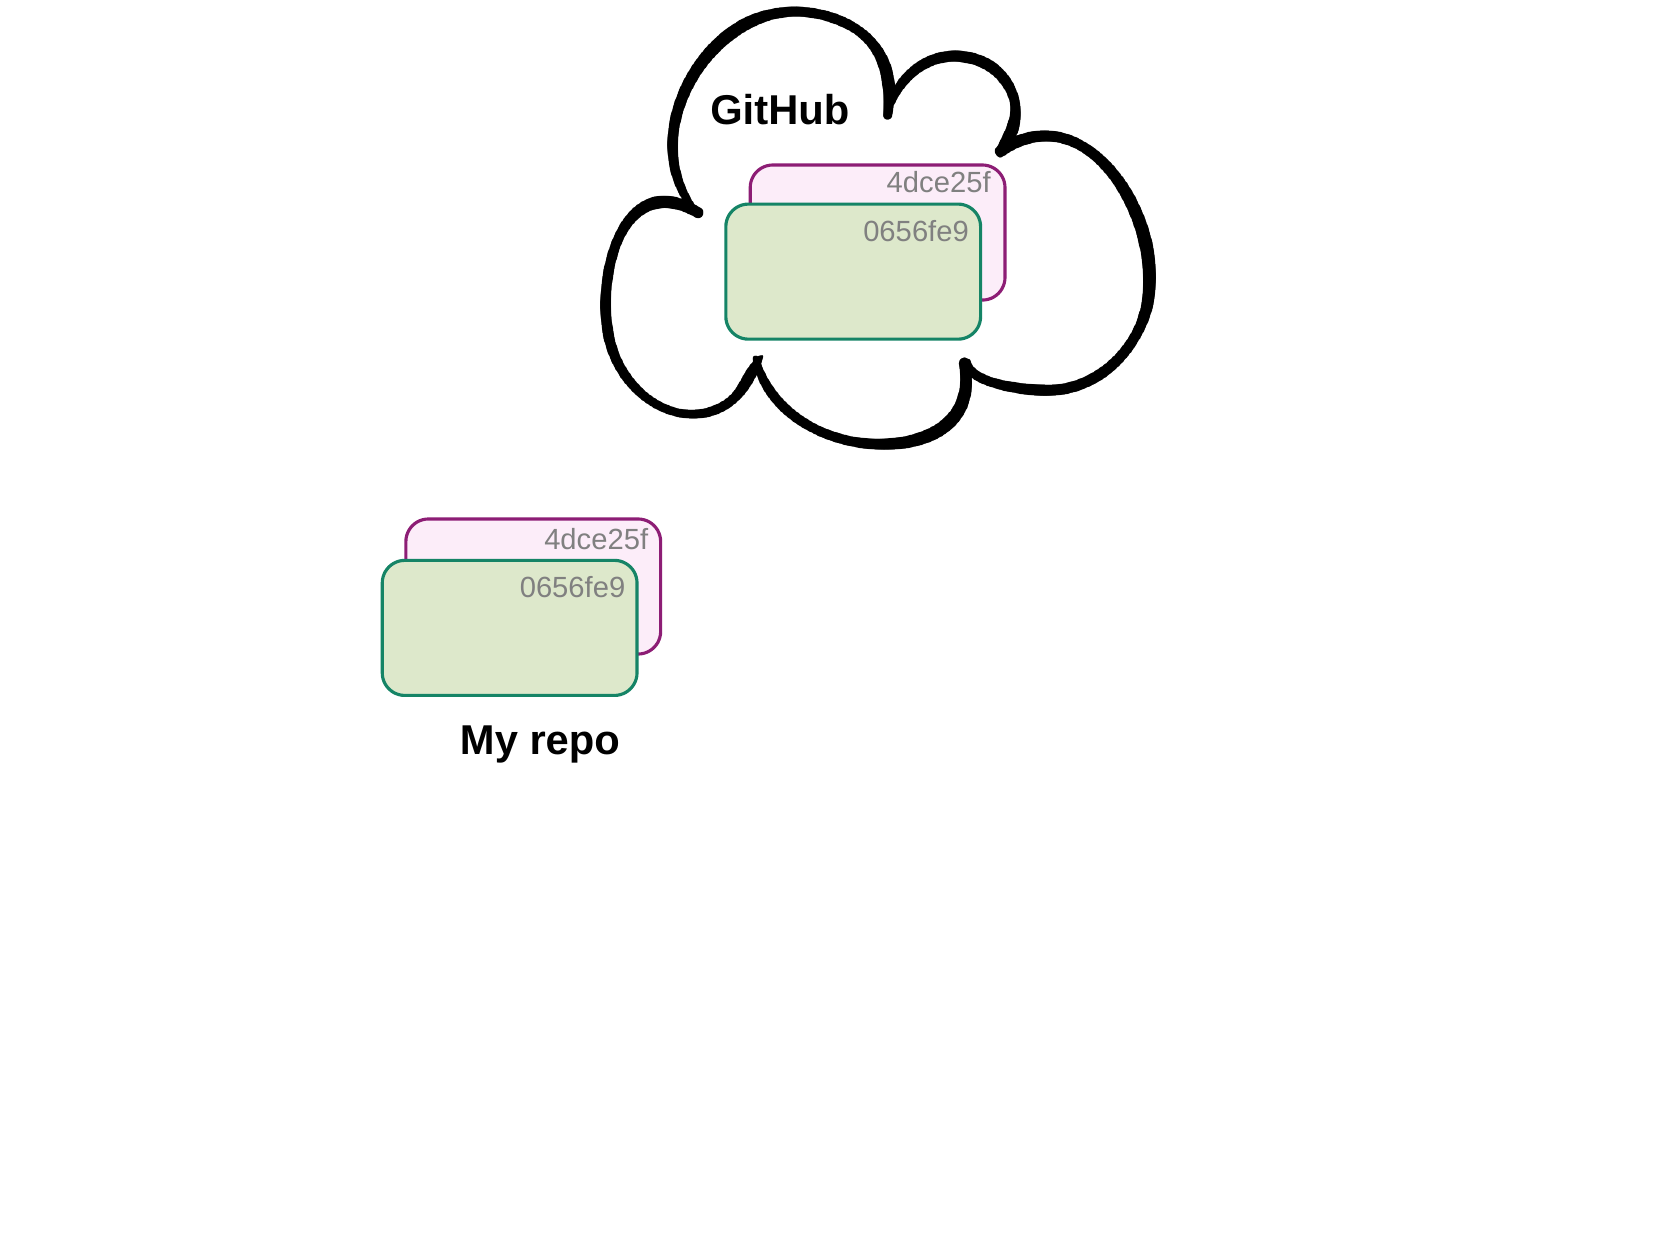

GitHub
4dce25f
0656fe9
git remote add
4dce25f
0656fe9
My repo